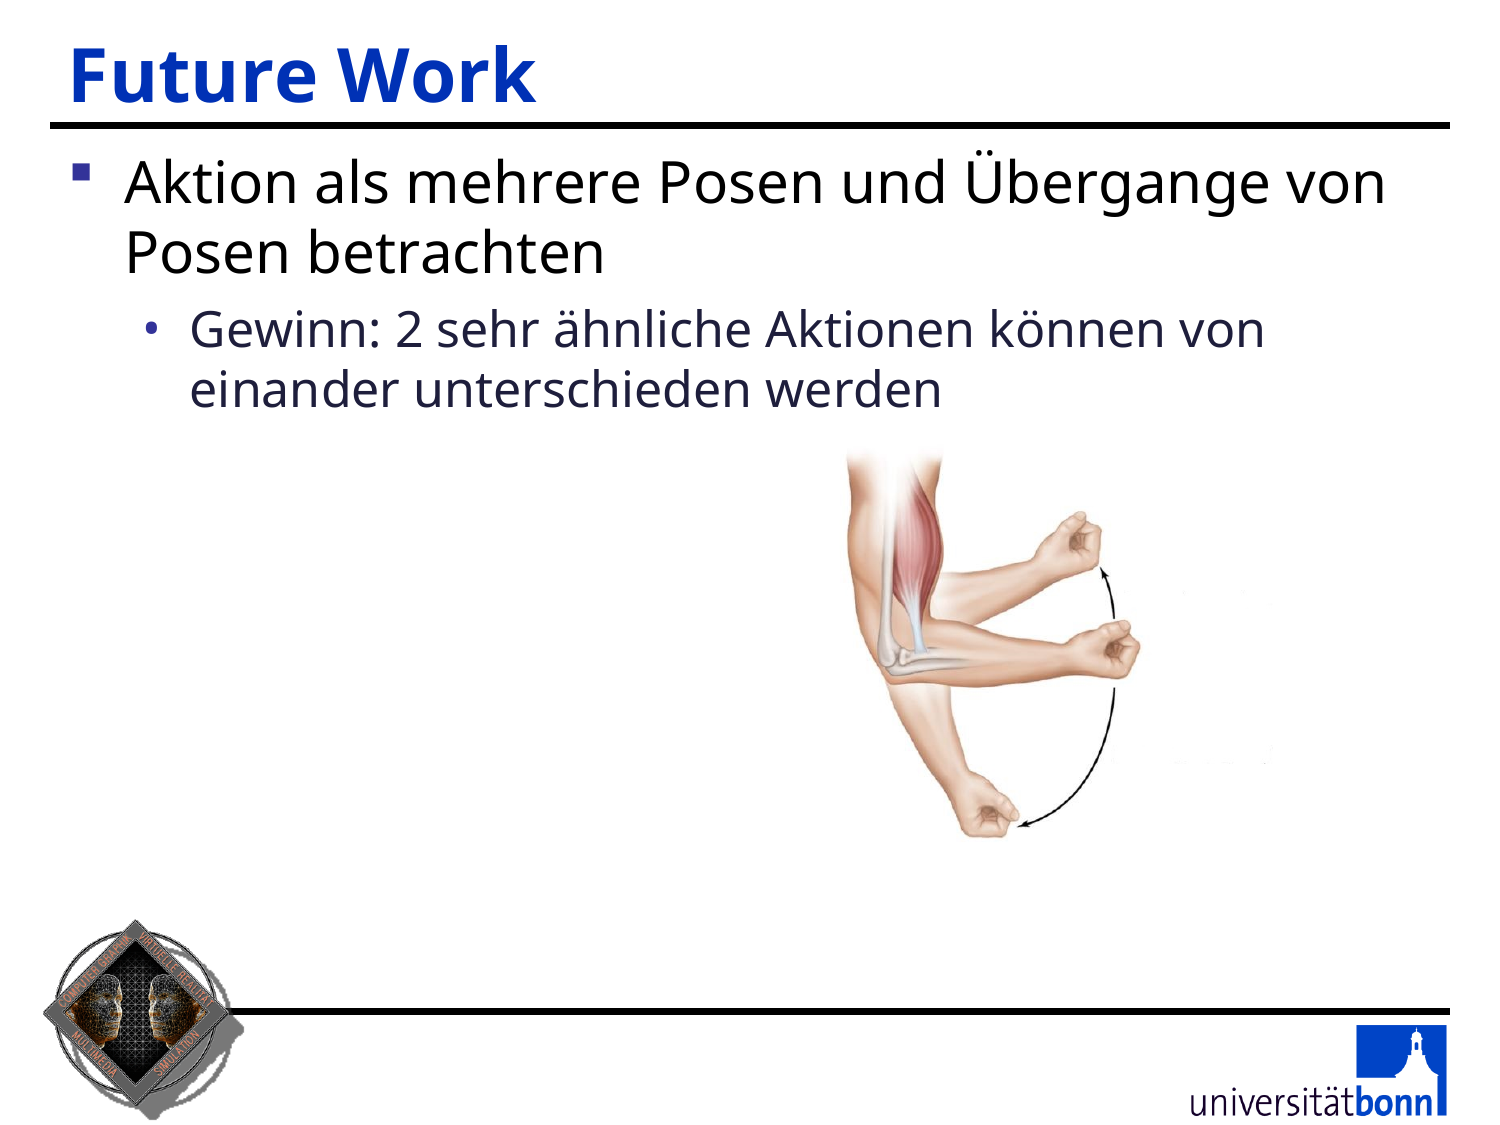

# Future Work
Aktion als mehrere Posen und Übergange von Posen betrachten
Gewinn: 2 sehr ähnliche Aktionen können von einander unterschieden werden